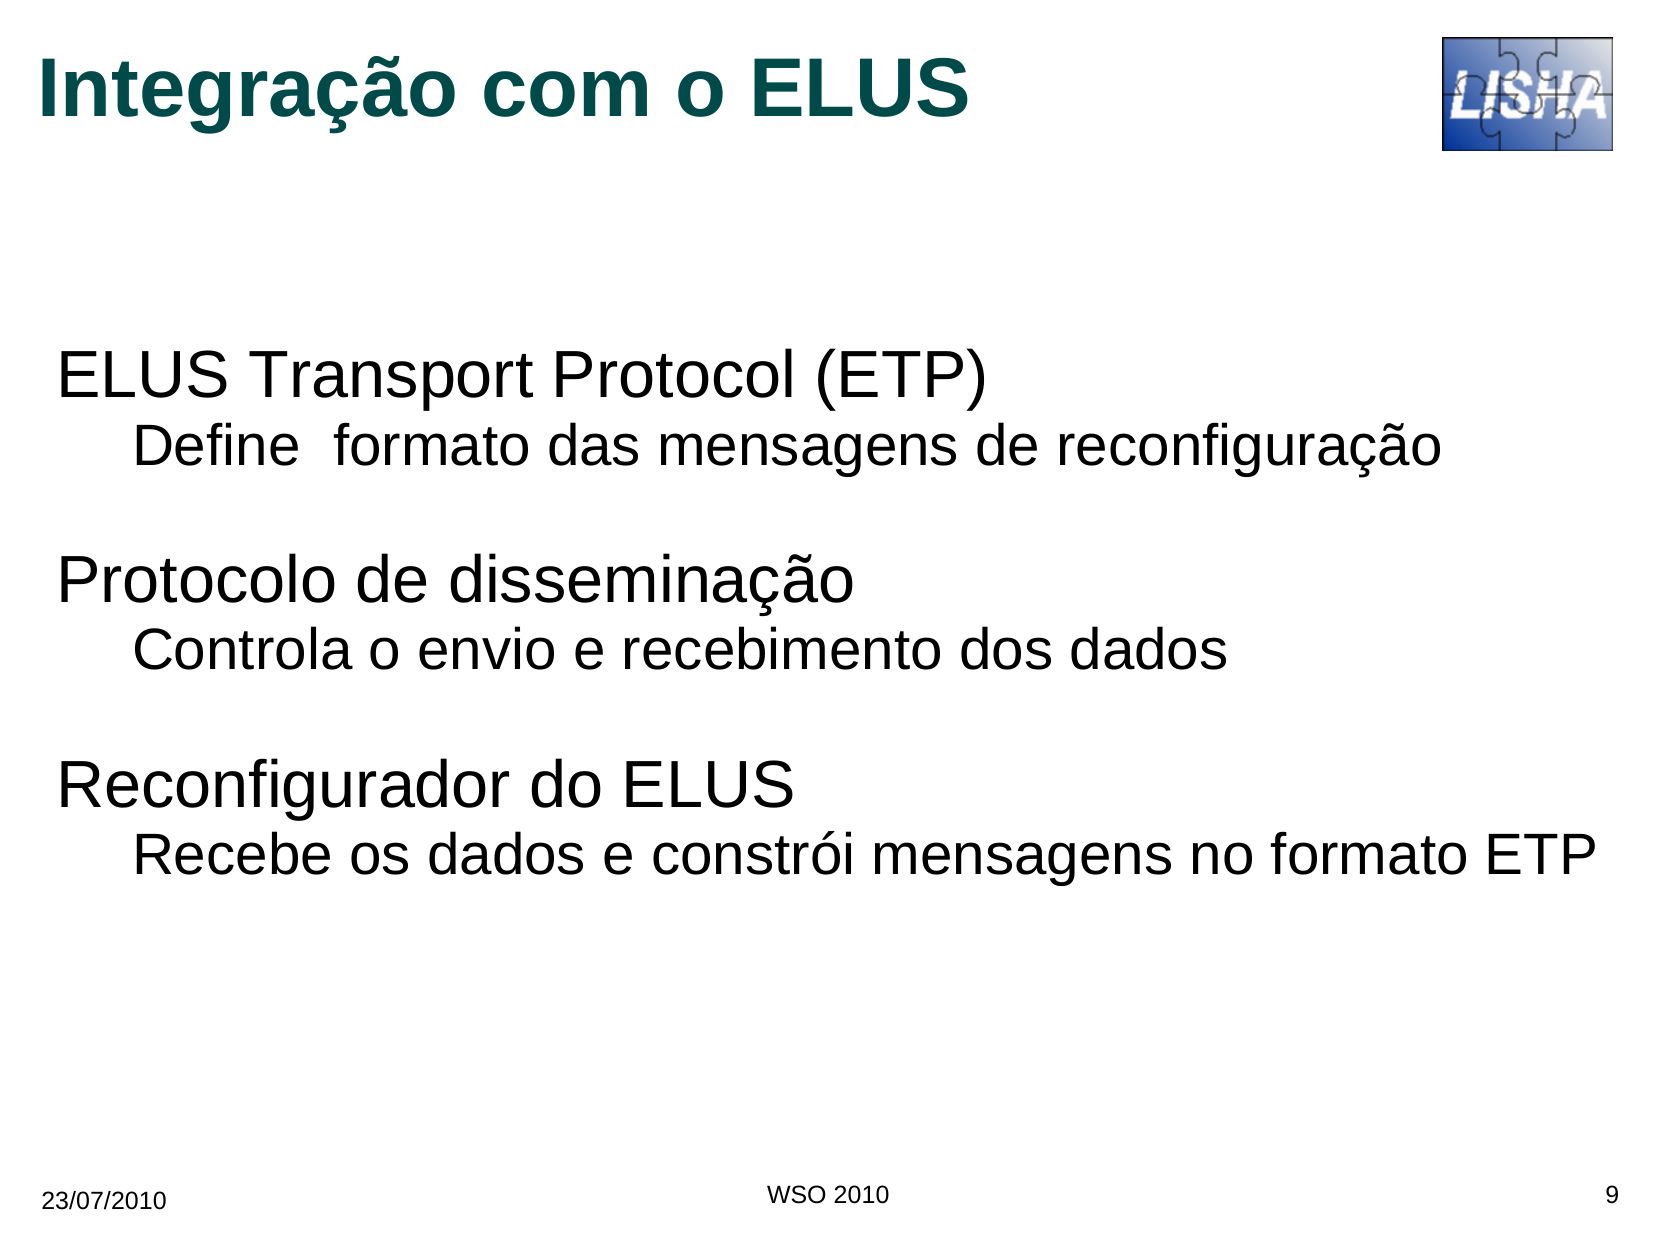

# Integração com o ELUS
 ELUS Transport Protocol (ETP)
Define formato das mensagens de reconfiguração
 Protocolo de disseminação
Controla o envio e recebimento dos dados
 Reconfigurador do ELUS
Recebe os dados e constrói mensagens no formato ETP